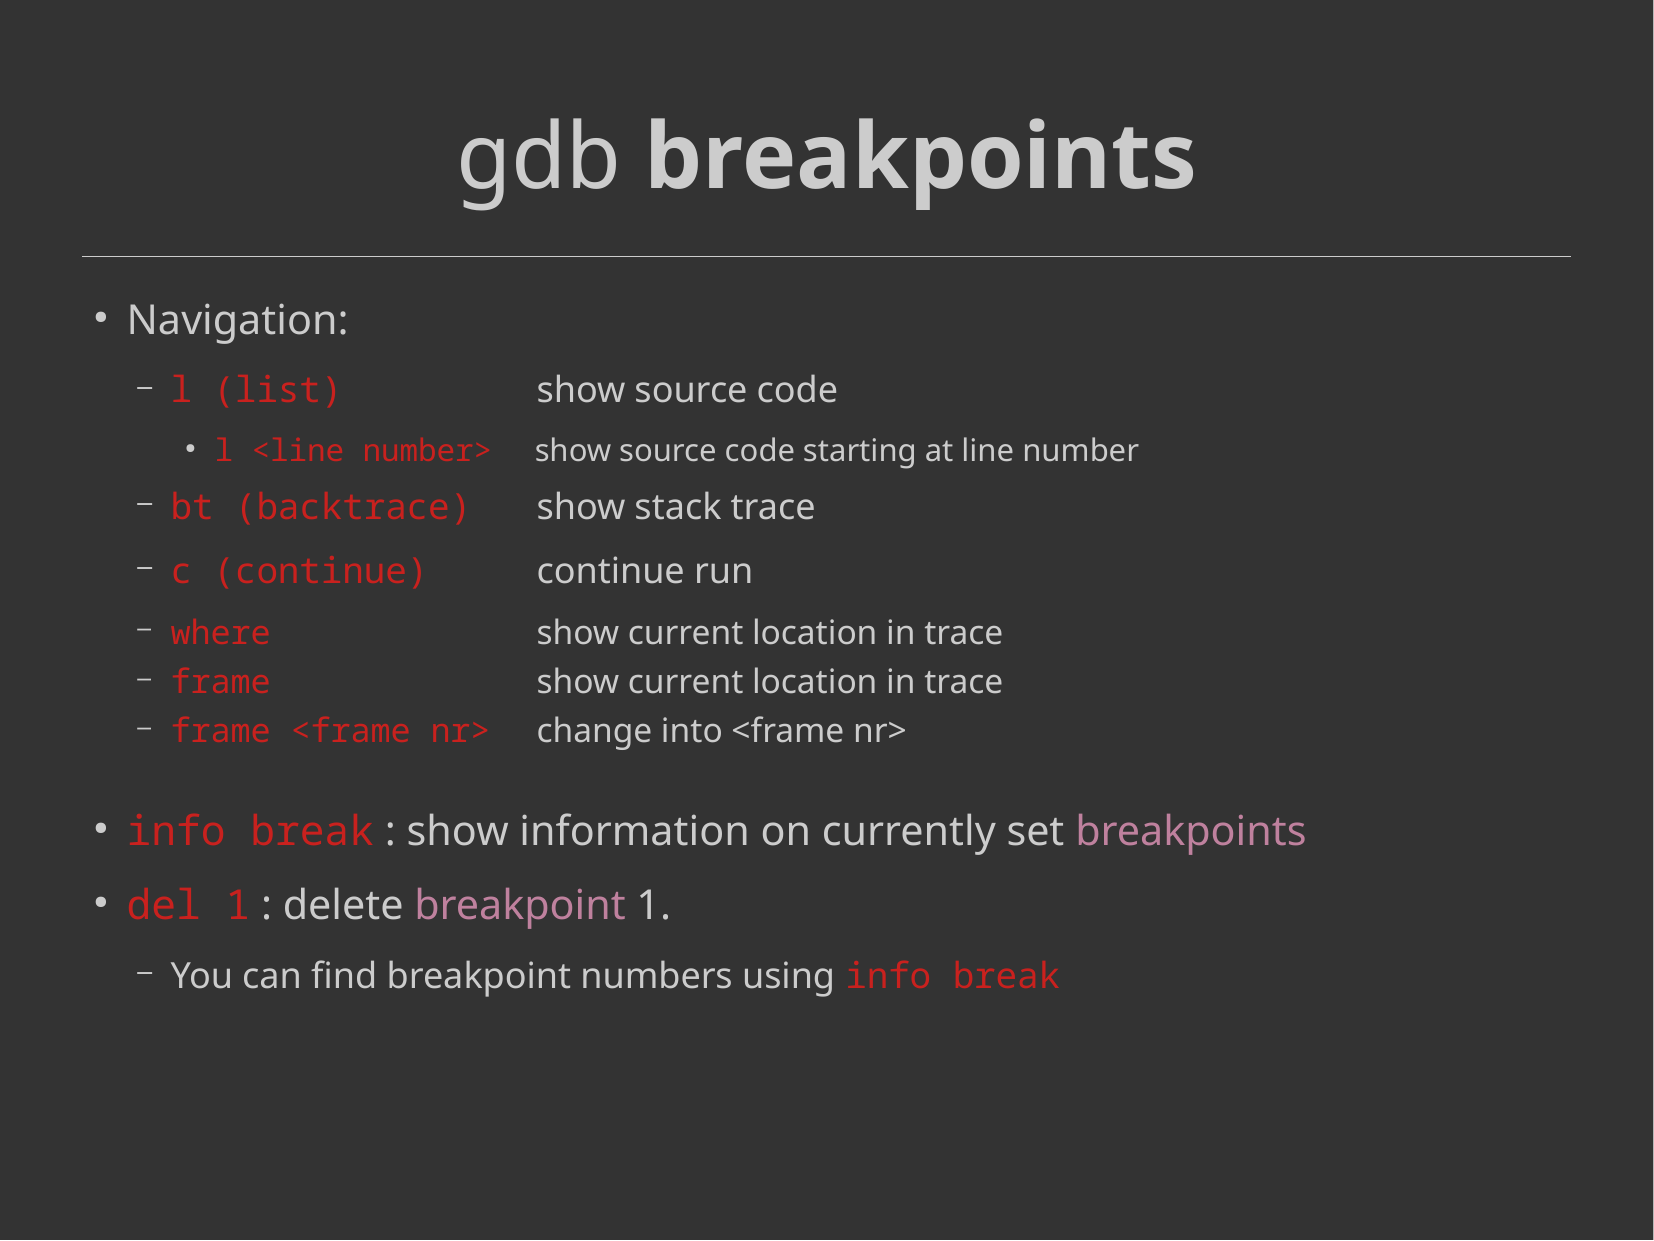

# gdb breakpoints
Navigation:
l (list) 	 			show source code
l <line number> 	show source code starting at line number
bt (backtrace) 	show stack trace
c (continue) 	 	continue run
where 						show current location in trace
frame 						show current location in trace
frame <frame nr> 	change into <frame nr>
info break : show information on currently set breakpoints
del 1 : delete breakpoint 1.
You can find breakpoint numbers using info break